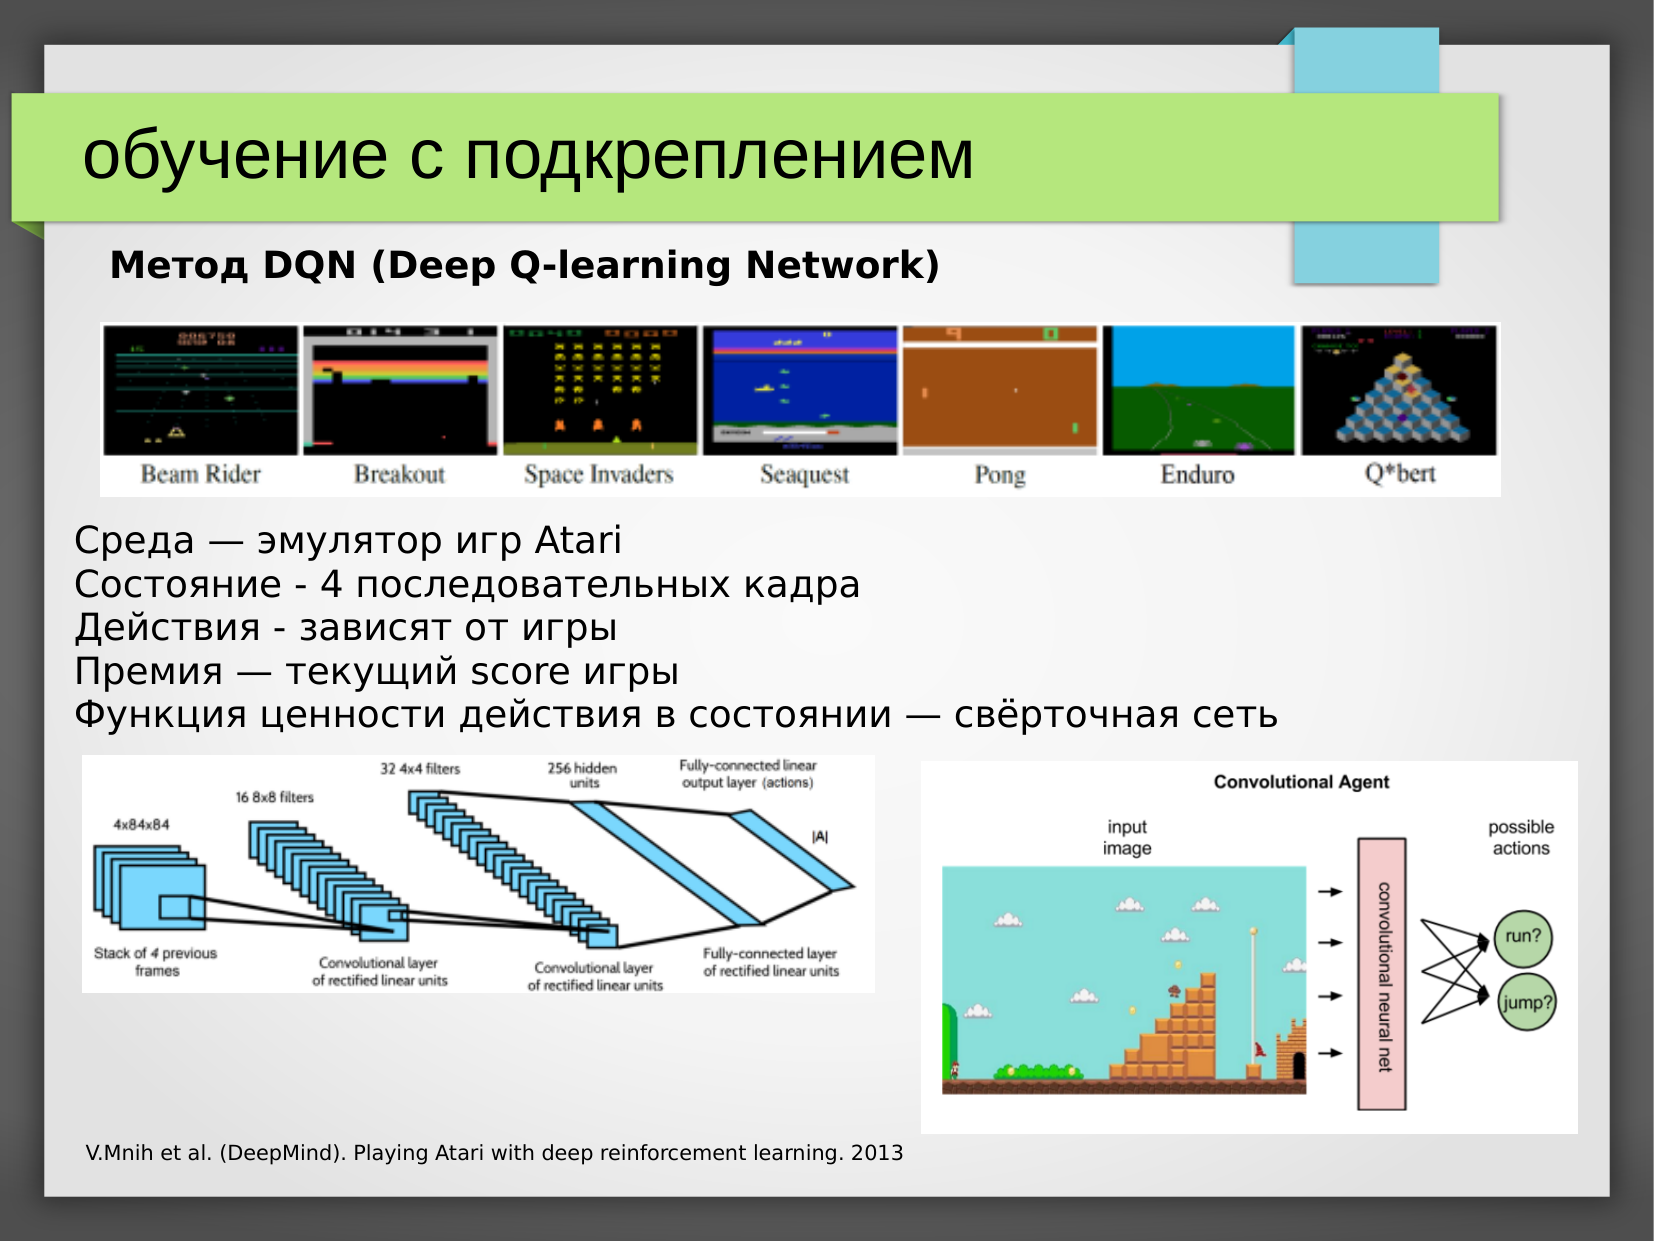

# обучение с подкреплением
Метод DQN (Deep Q-learning Network)
Среда — эмулятор игр Atari
Состояние - 4 последовательных кадра
Действия - зависят от игры
Премия — текущий score игры
Функция ценности действия в состоянии — свёрточная сеть
V.Mnih et al. (DeepMind). Playing Atari with deep reinforcement learning. 2013